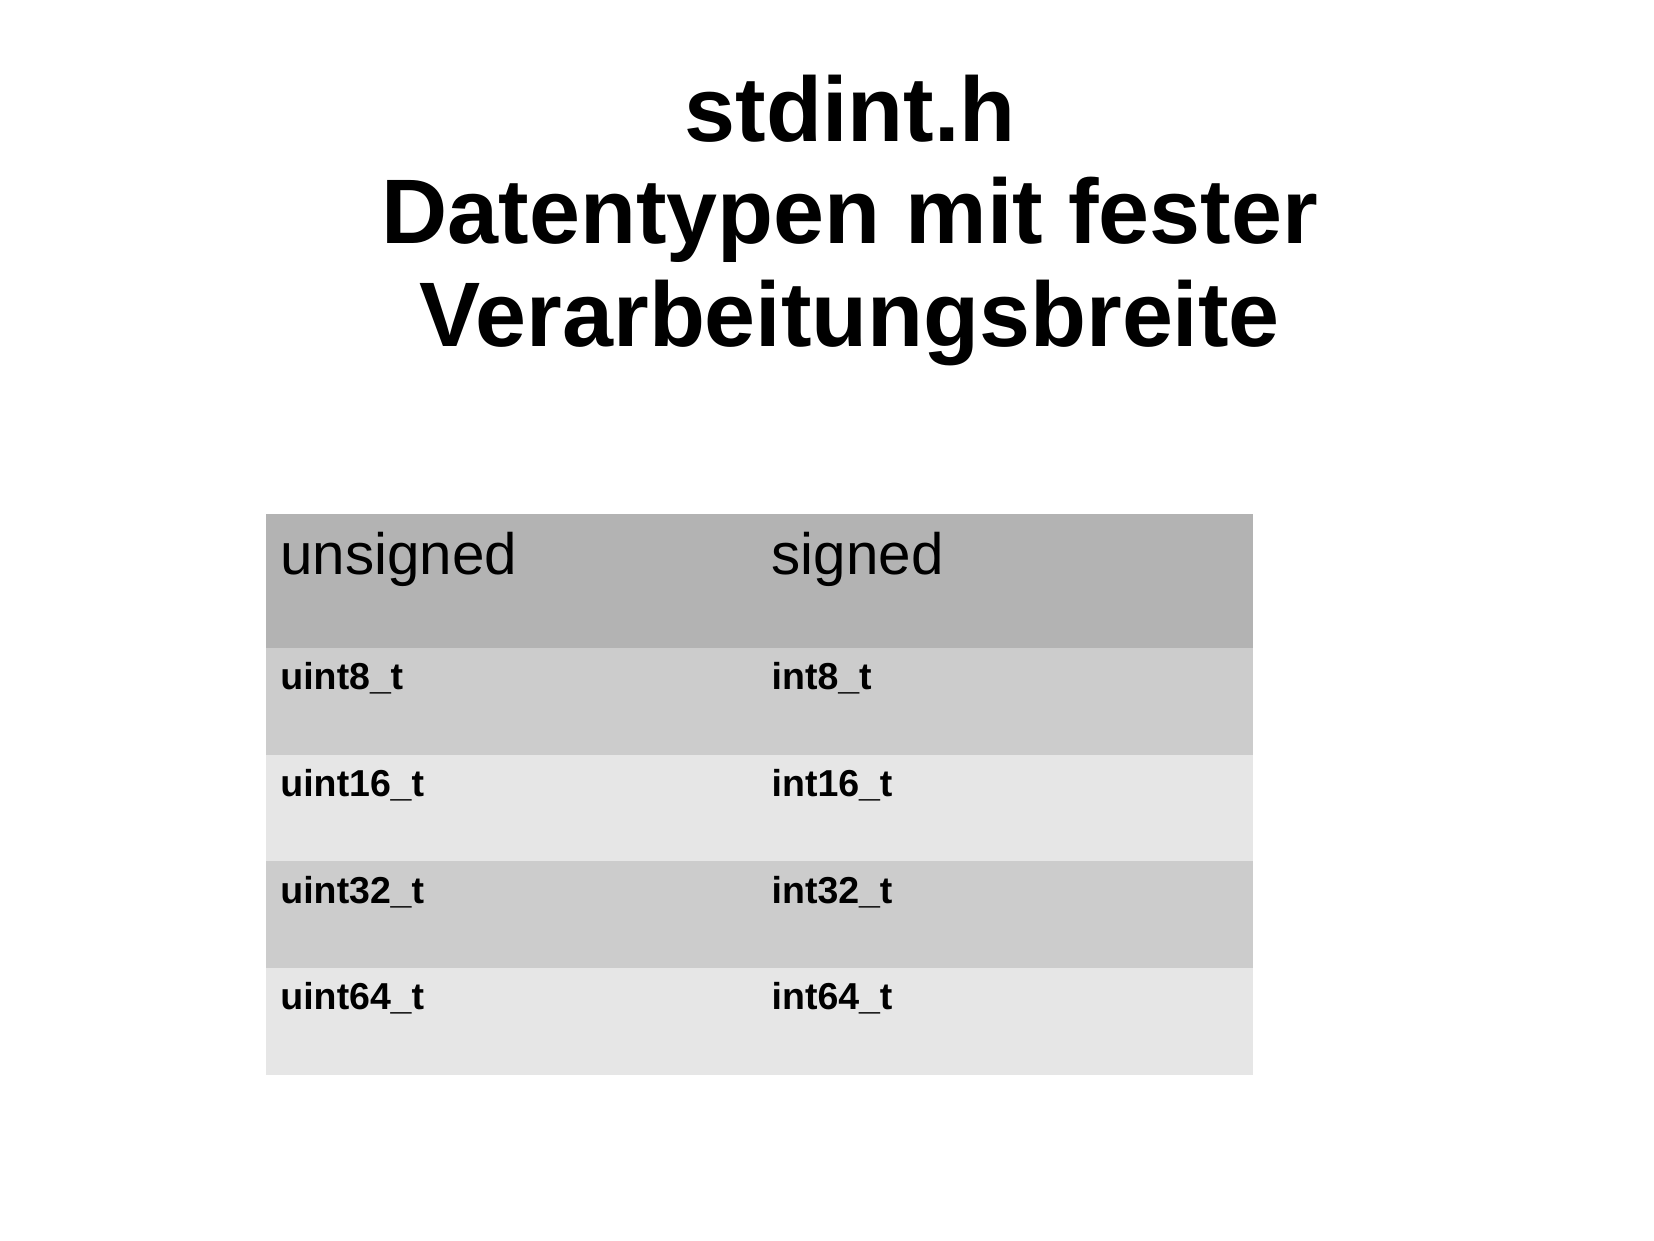

# stdint.h Datentypen mit fester Verarbeitungsbreite
| unsigned | signed |
| --- | --- |
| uint8\_t | int8\_t |
| uint16\_t | int16\_t |
| uint32\_t | int32\_t |
| uint64\_t | int64\_t |